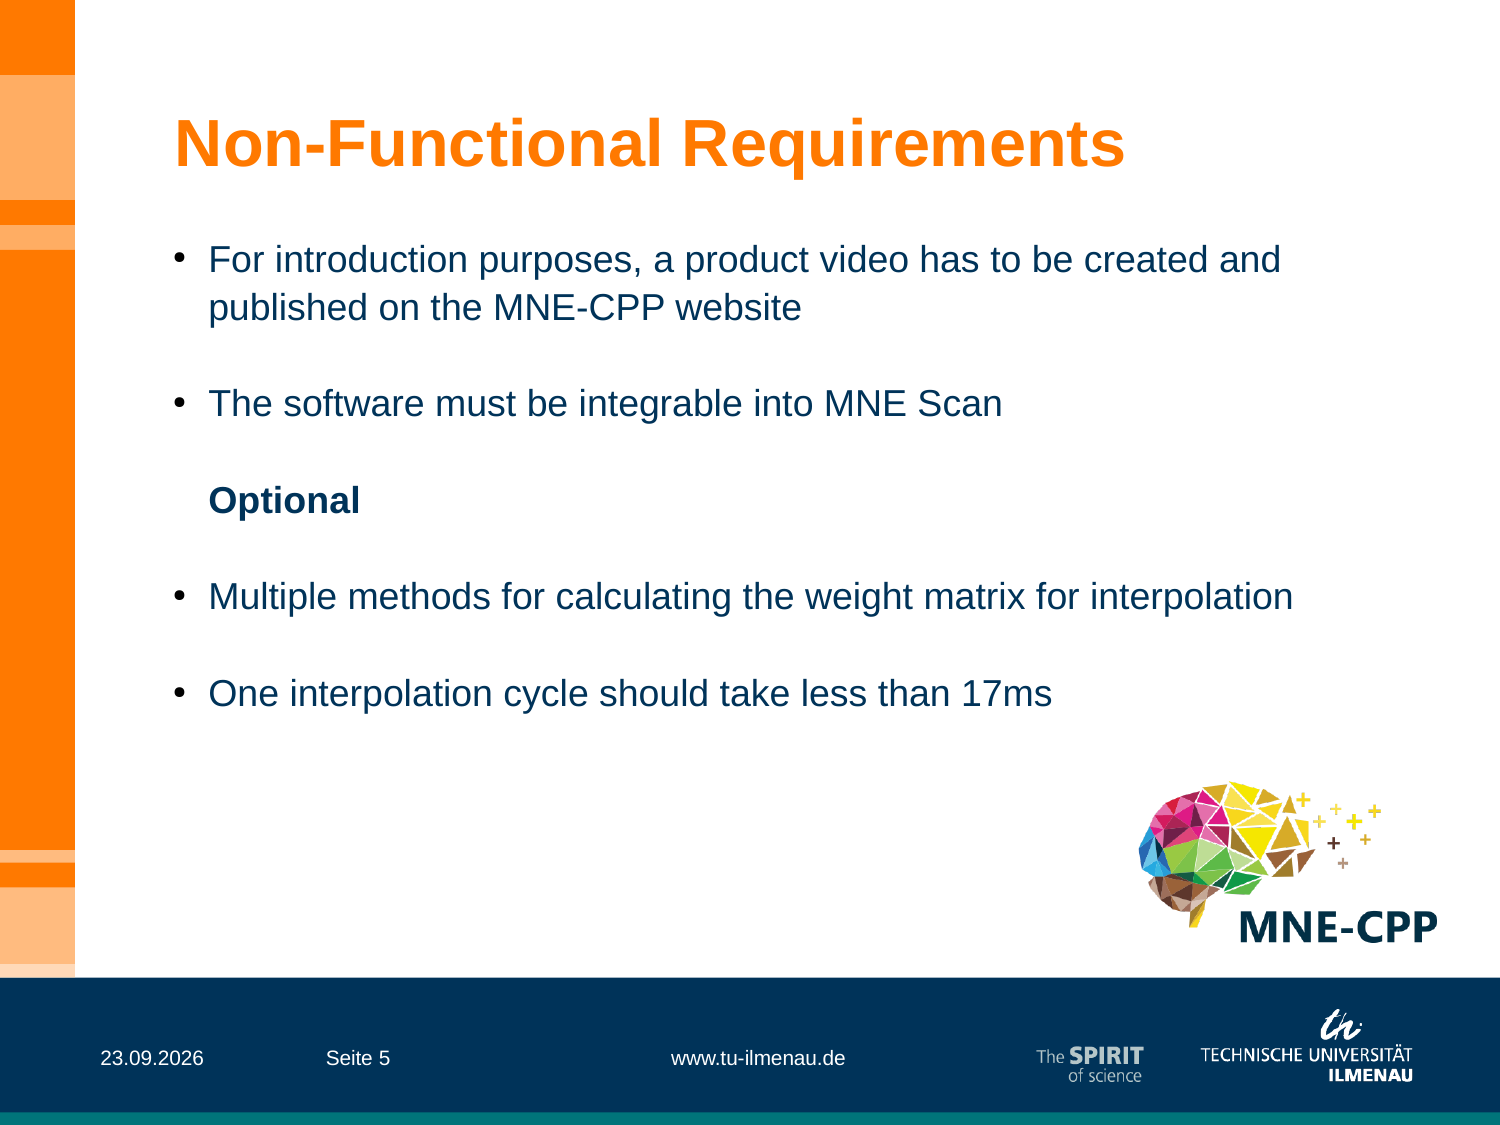

Non-Functional Requirements
For introduction purposes, a product video has to be created and published on the MNE-CPP website
The software must be integrable into MNE Scan
Optional
Multiple methods for calculating the weight matrix for interpolation
One interpolation cycle should take less than 17ms
Seite
www.tu-ilmenau.de